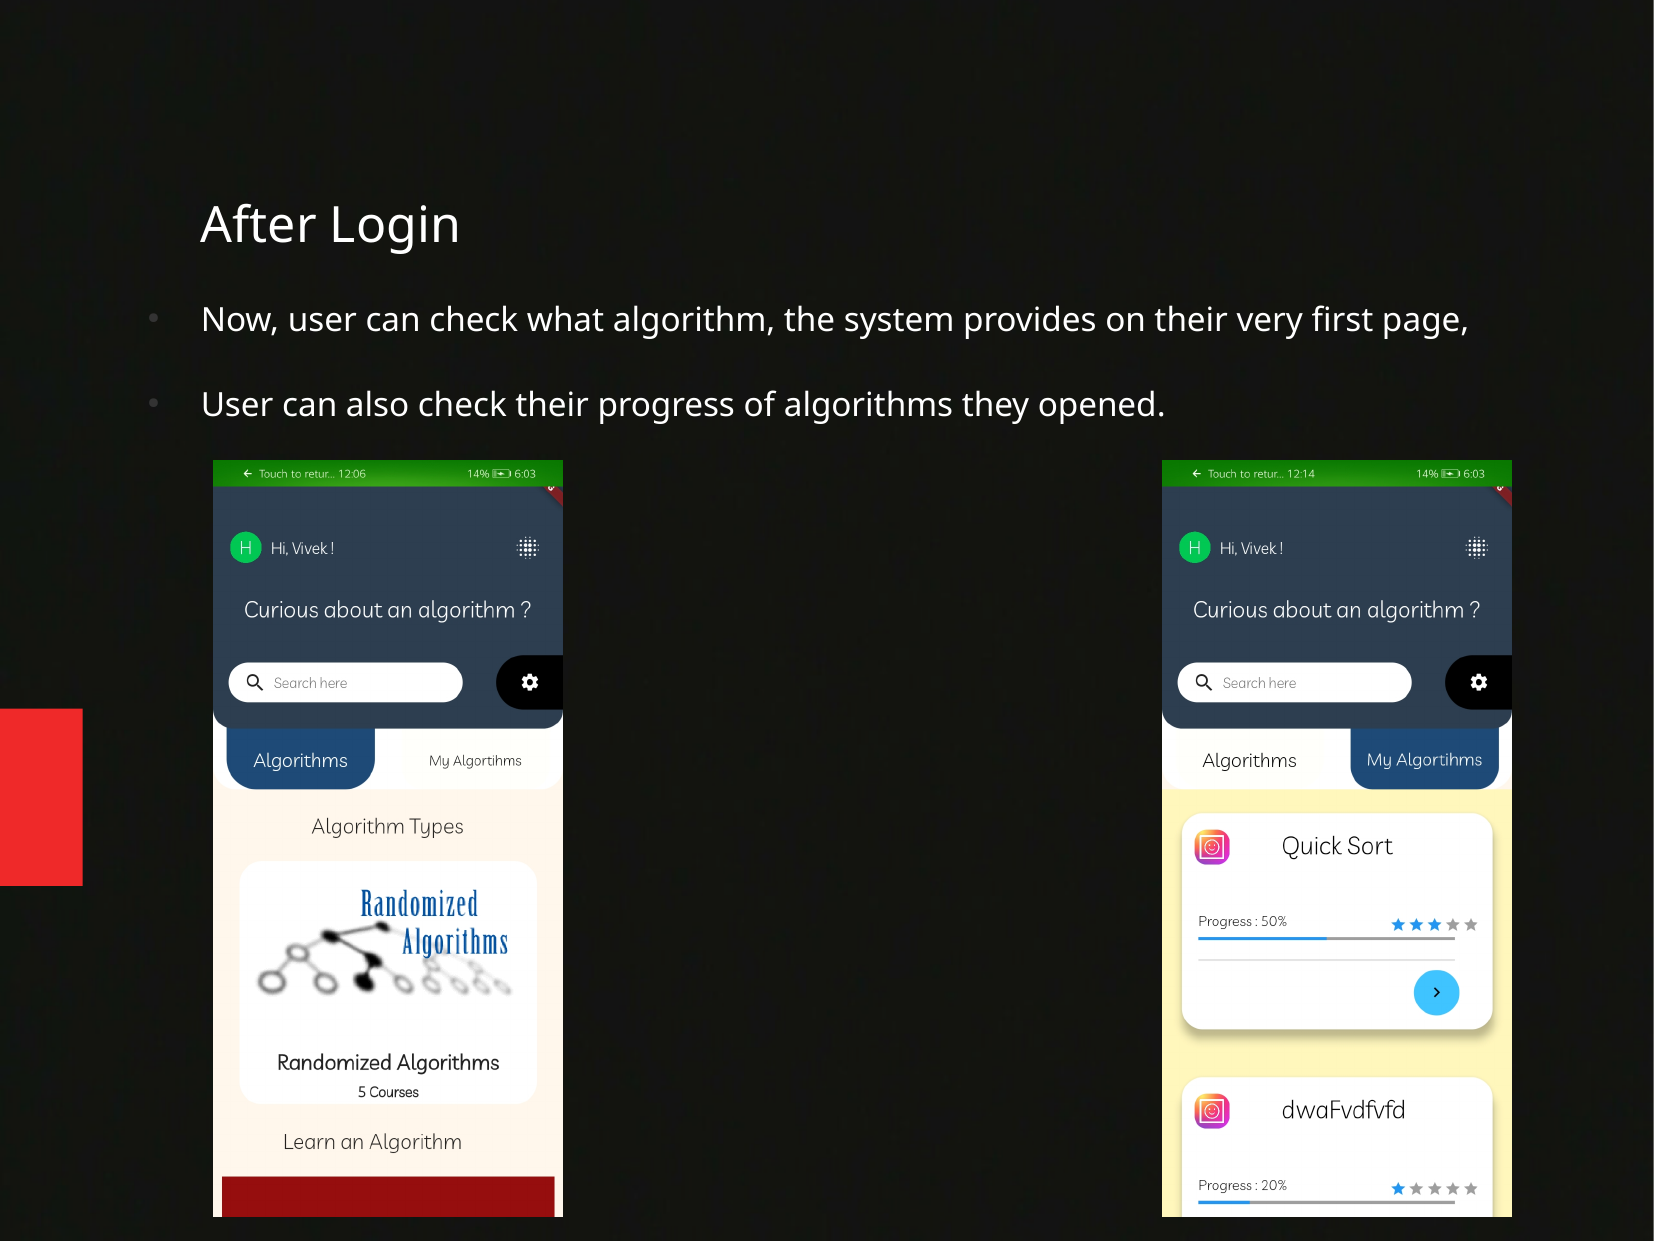

# After Login
Now, user can check what algorithm, the system provides on their very first page,
User can also check their progress of algorithms they opened.